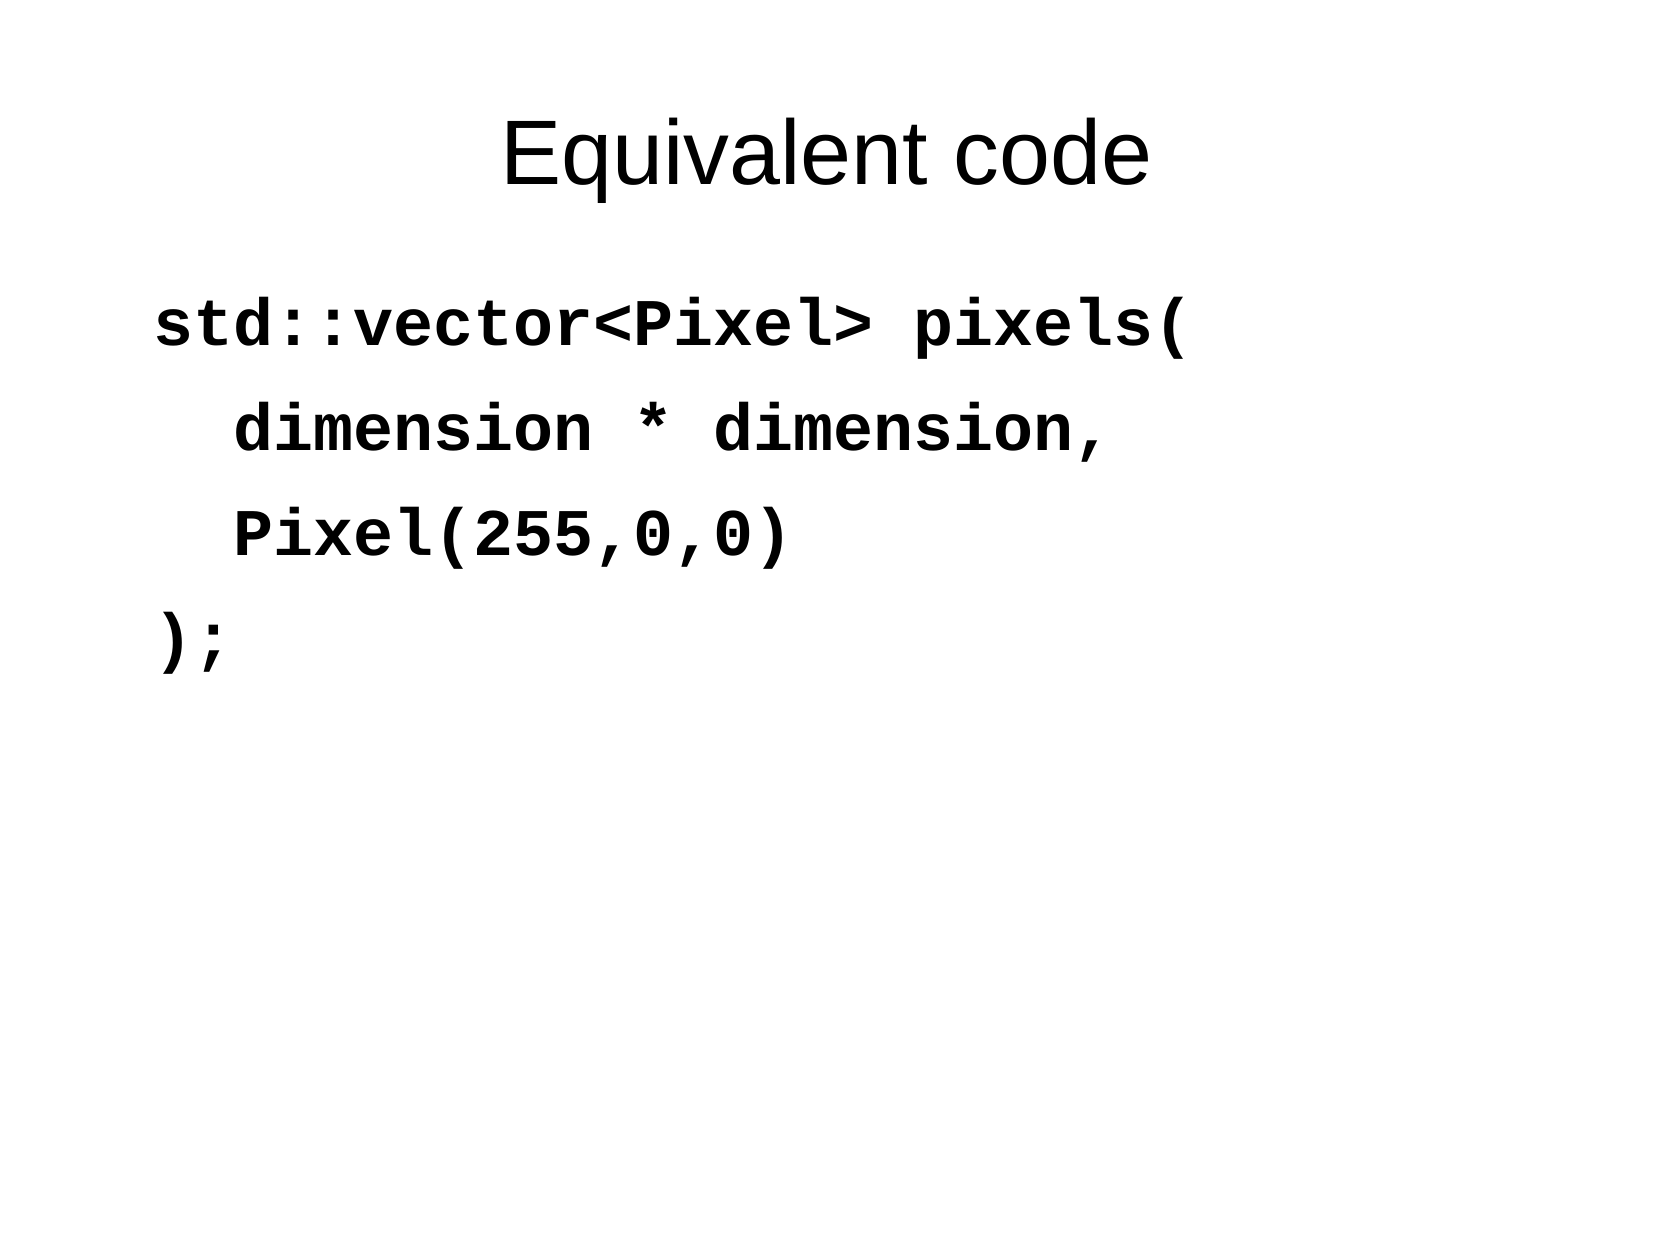

# Equivalent code
std::vector<Pixel> pixels(
 dimension * dimension,
 Pixel(255,0,0)
);